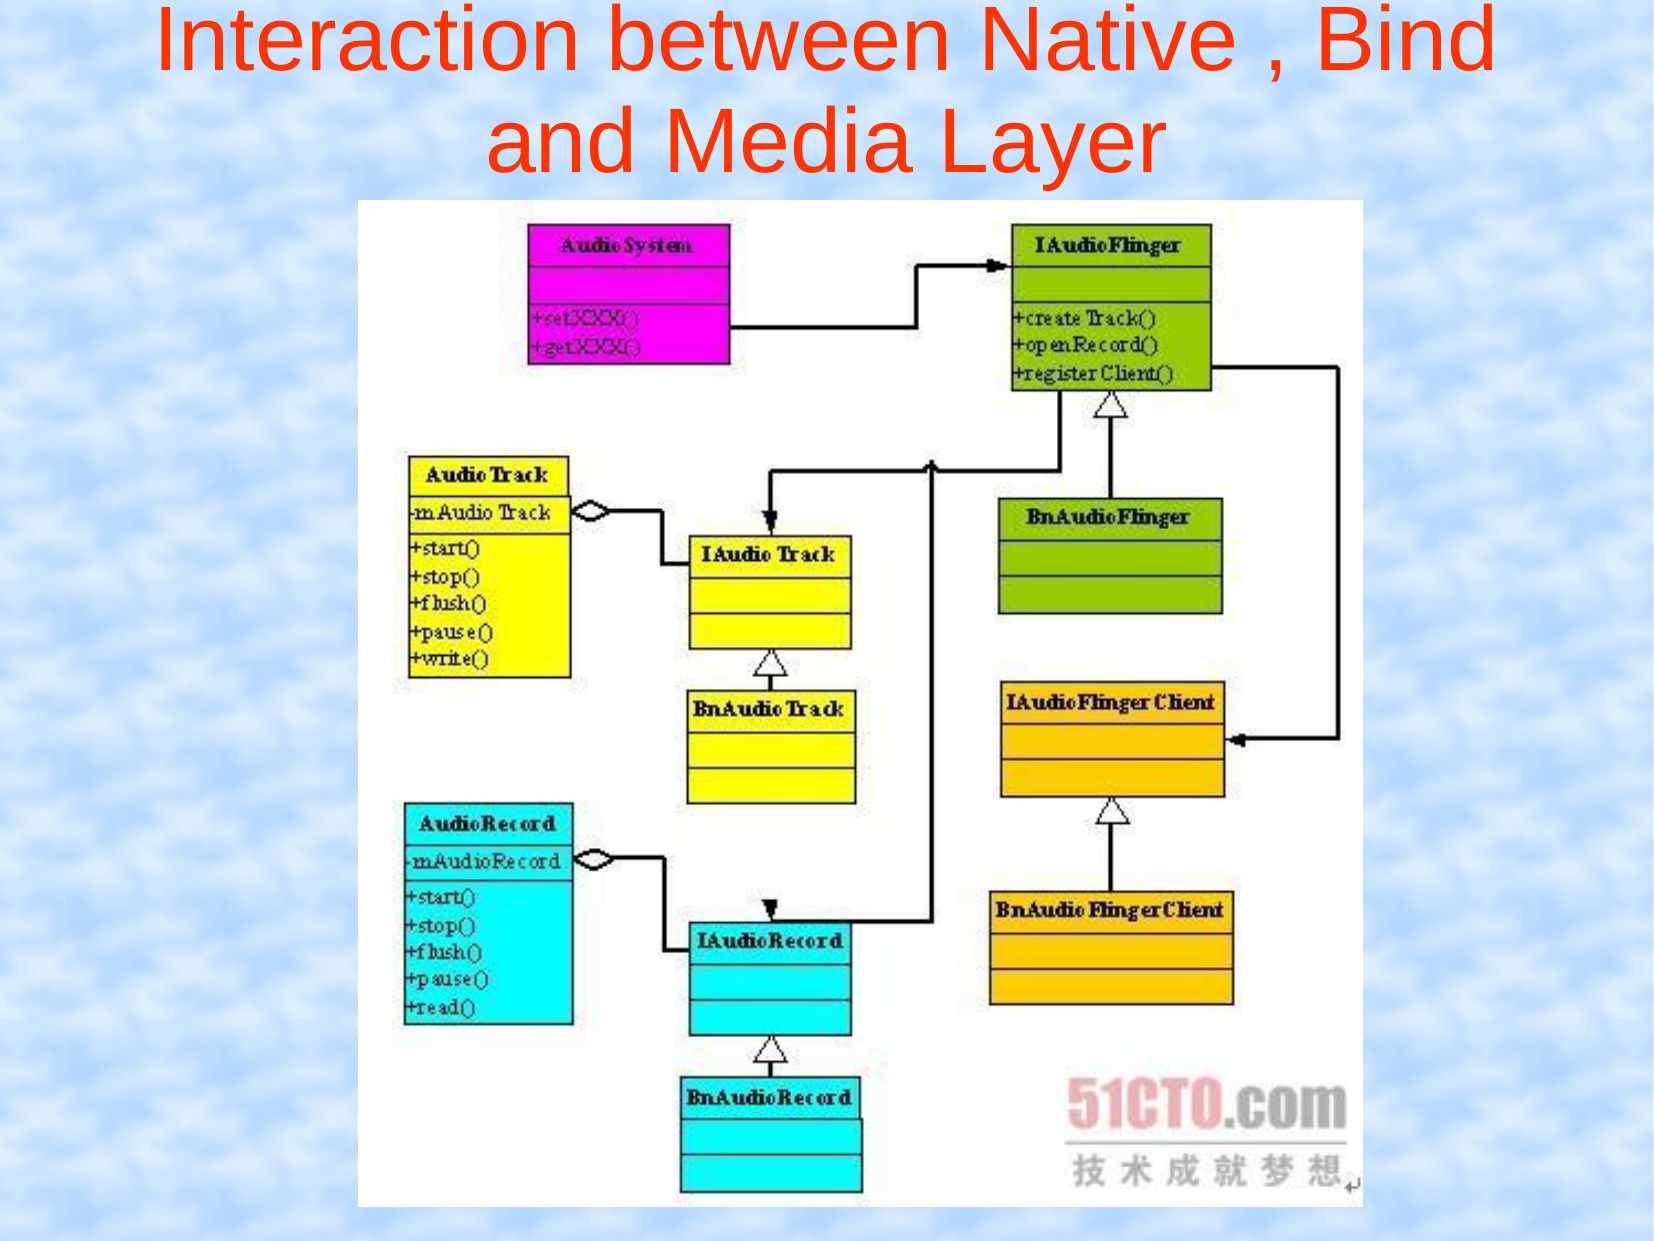

# Interaction between Native , Bind and Media Layer